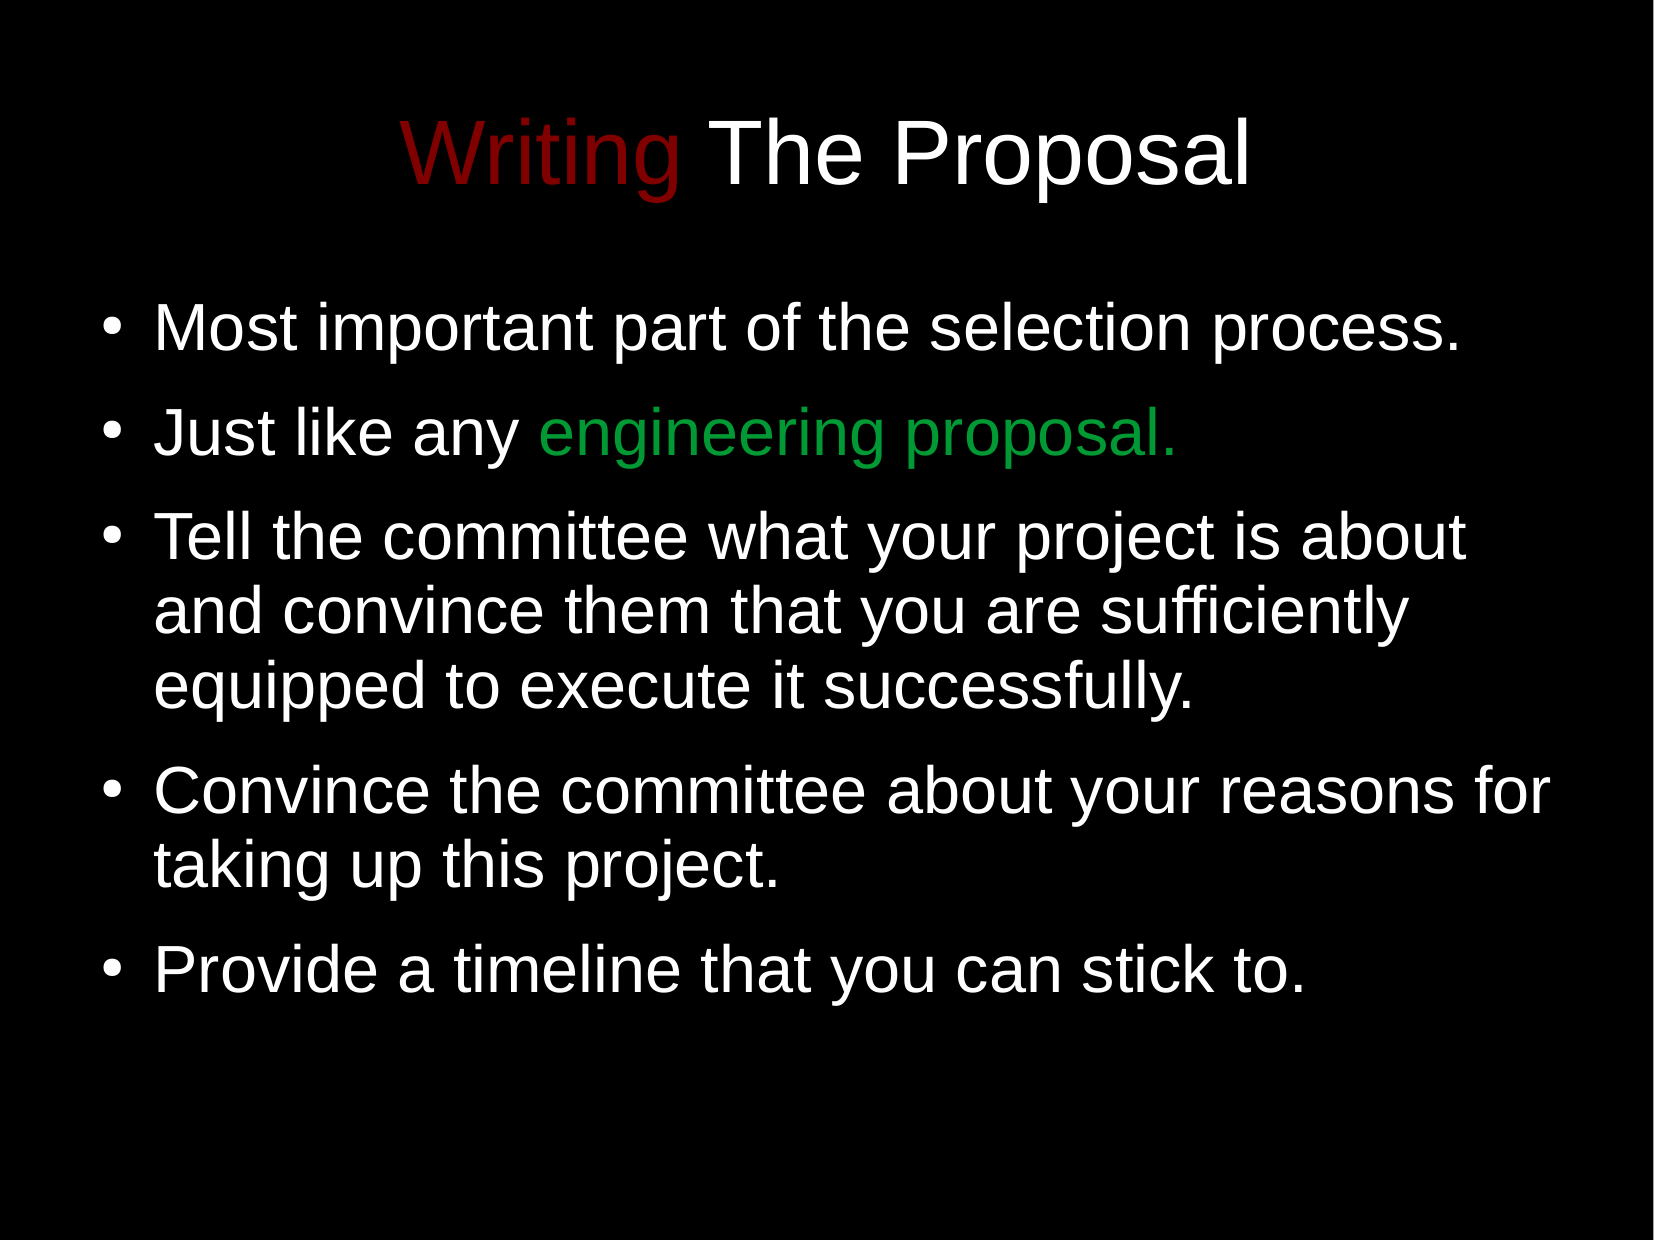

# Writing The Proposal
Most important part of the selection process.
Just like any engineering proposal.
Tell the committee what your project is about and convince them that you are sufficiently equipped to execute it successfully.
Convince the committee about your reasons for taking up this project.
Provide a timeline that you can stick to.